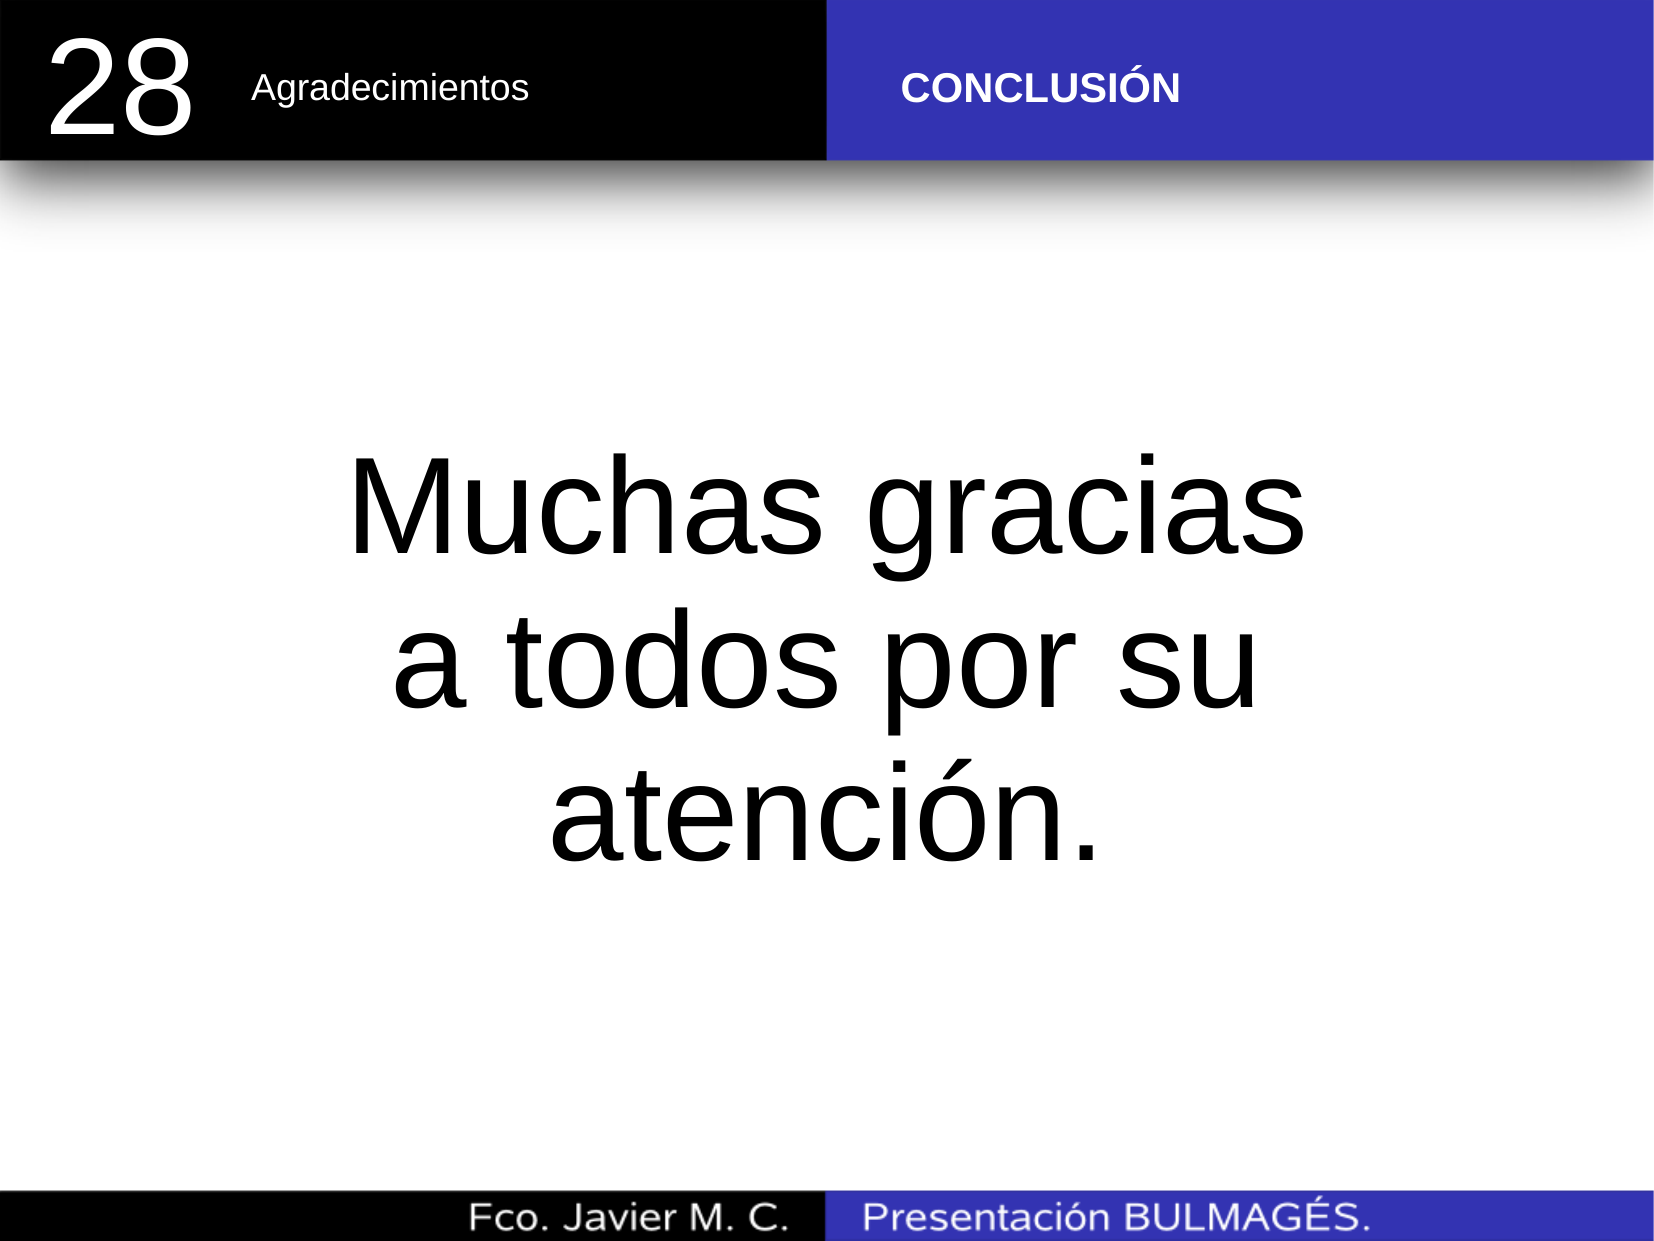

CONCLUSIÓN
Agradecimientos
Muchas gracias
a todos por su atención.